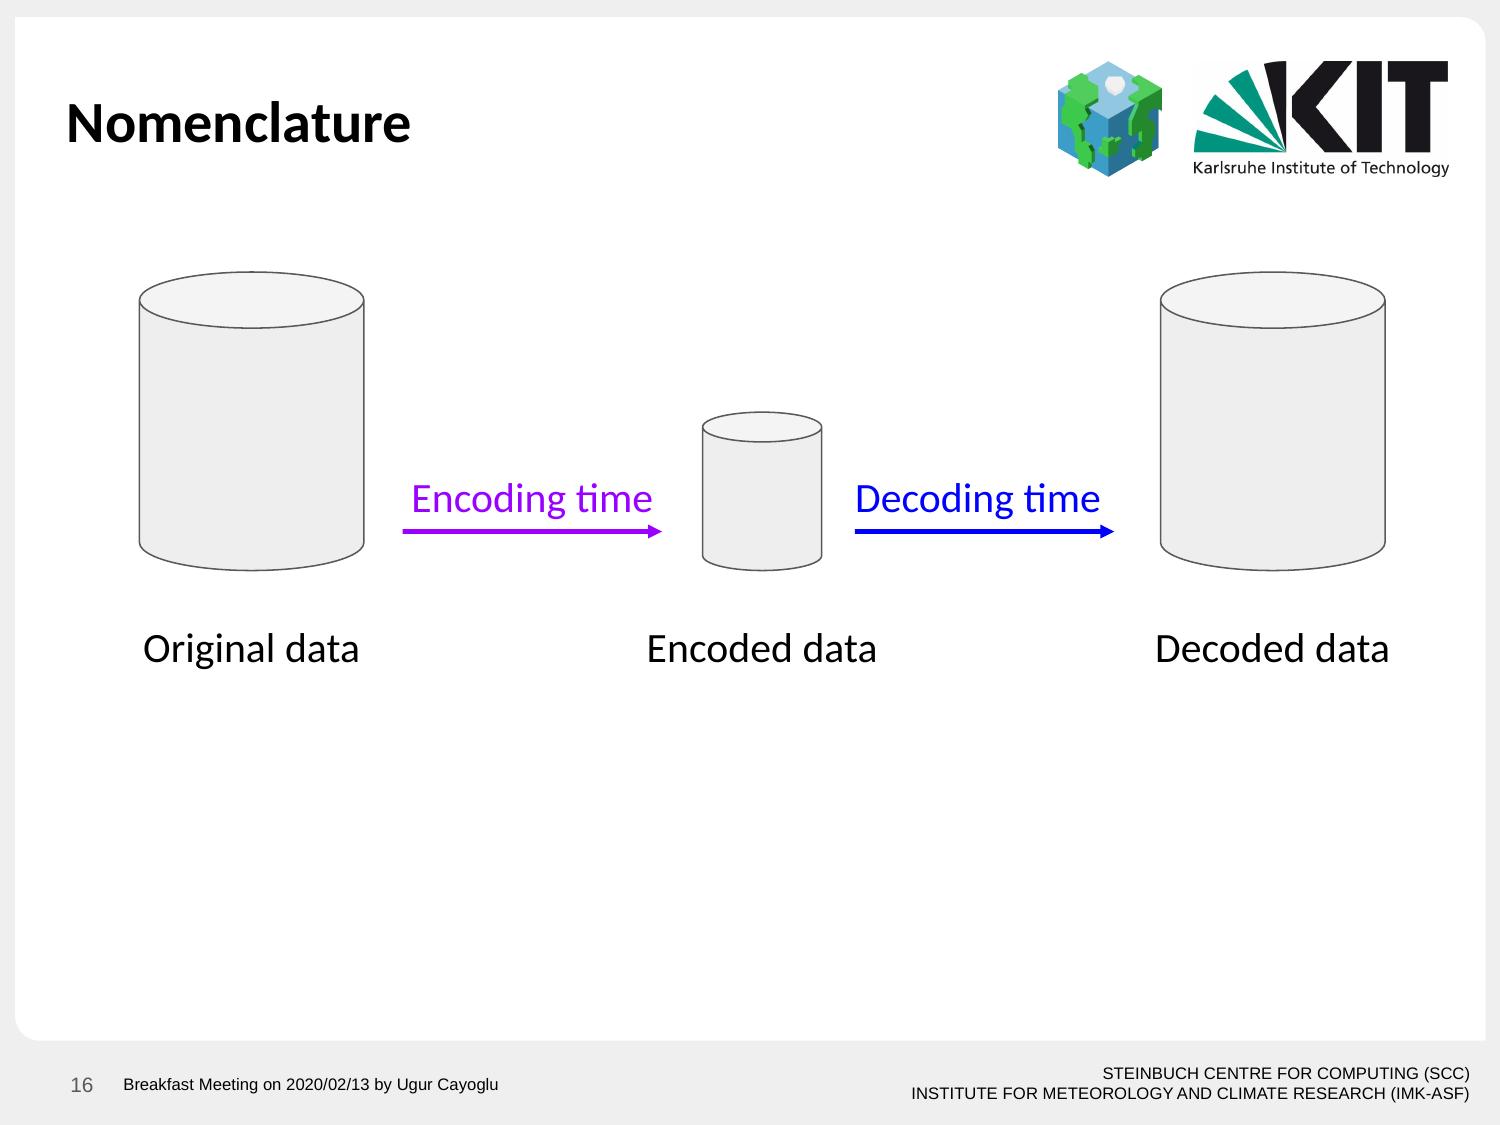

# Nomenclature
Encoding time
Decoding time
Original data
Encoded data
Decoded data
STEINBUCH CENTRE FOR COMPUTING (SCC)
INSTITUTE FOR METEOROLOGY AND CLIMATE RESEARCH (IMK-ASF)
Breakfast Meeting on 2020/02/13 by Ugur Cayoglu